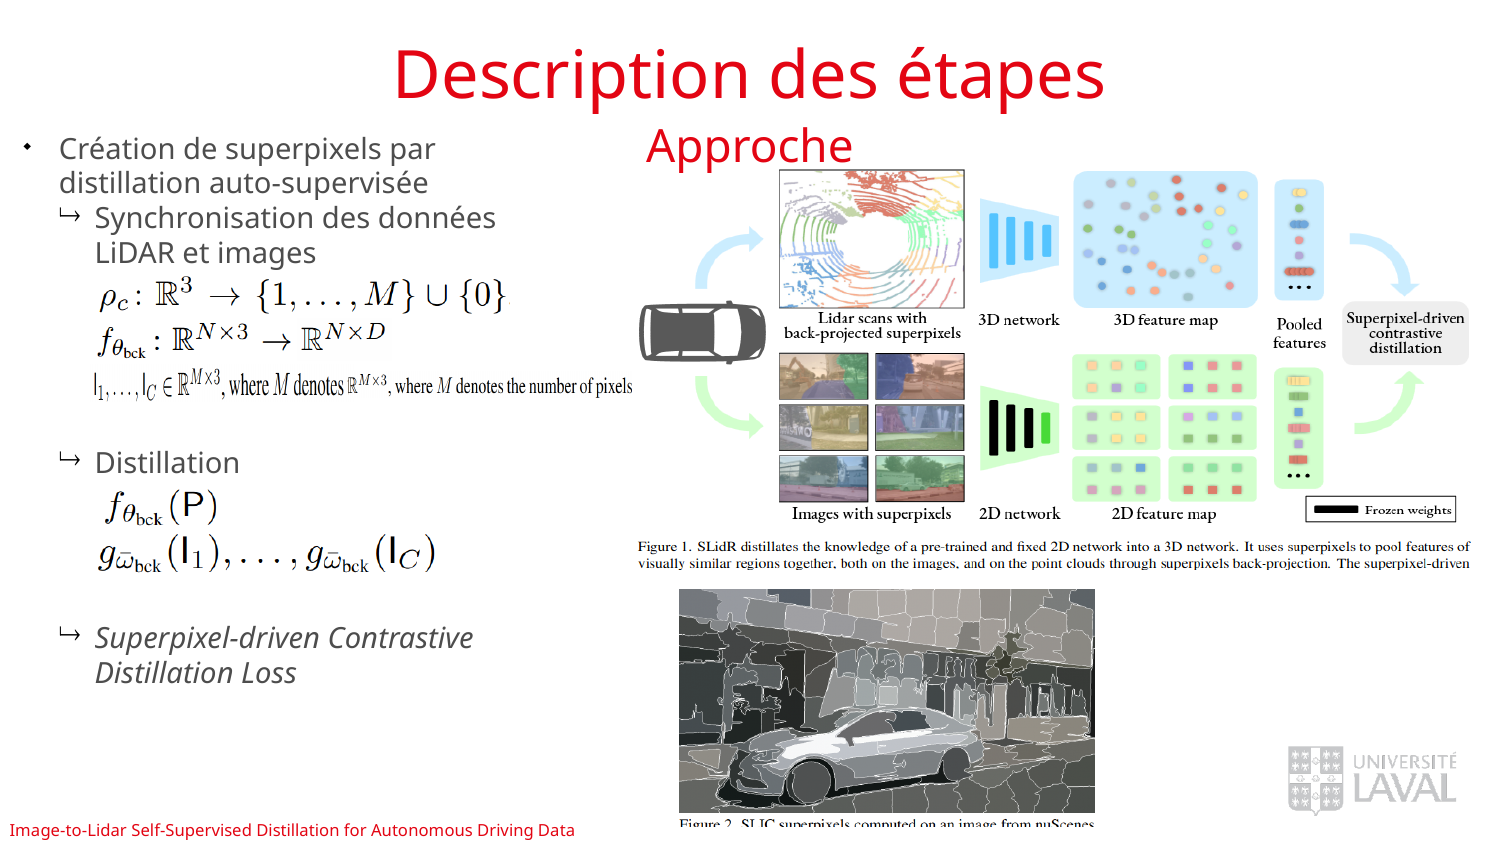

# Description des étapes
Approche
Création de superpixels par distillation auto-supervisée
Synchronisation des données LiDAR et images
Distillation
Superpixel-driven Contrastive Distillation Loss
Image-to-Lidar Self-Supervised Distillation for Autonomous Driving Data